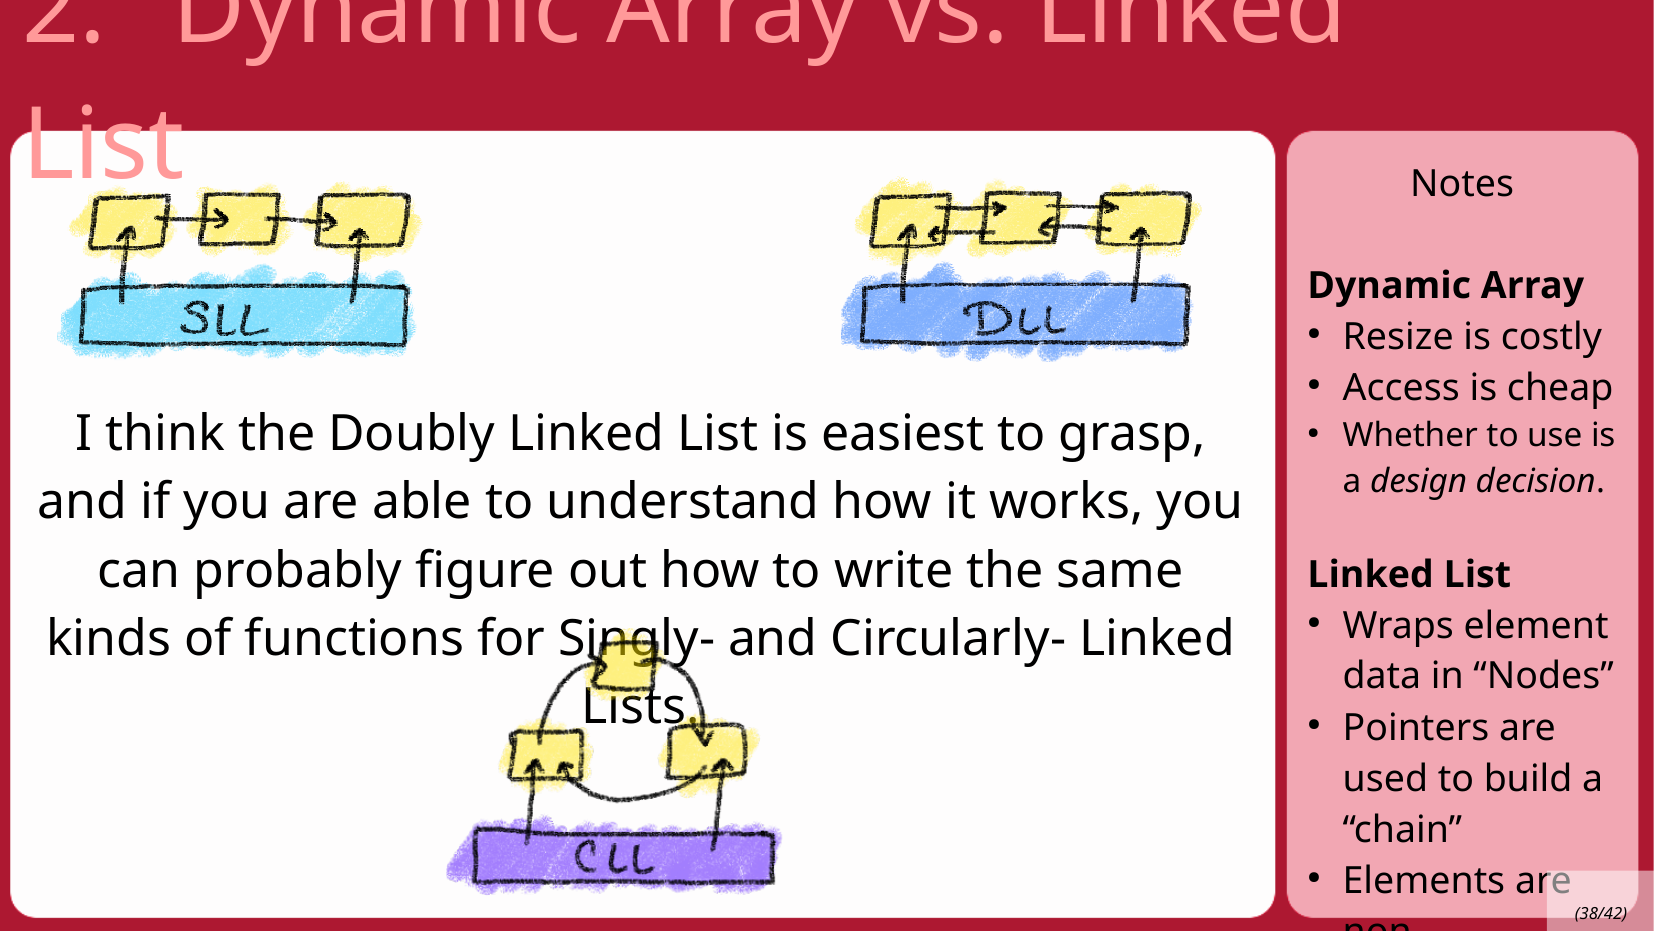

# 2.	Dynamic Array vs. Linked List
Notes
Dynamic Array
Resize is costly
Access is cheap
Whether to use is a design decision.
Linked List
Wraps element data in “Nodes”
Pointers are used to build a “chain”
Elements are non-contiguous
Traversing the list is slower
I think the Doubly Linked List is easiest to grasp, and if you are able to understand how it works, you can probably figure out how to write the same kinds of functions for Singly- and Circularly- Linked Lists.